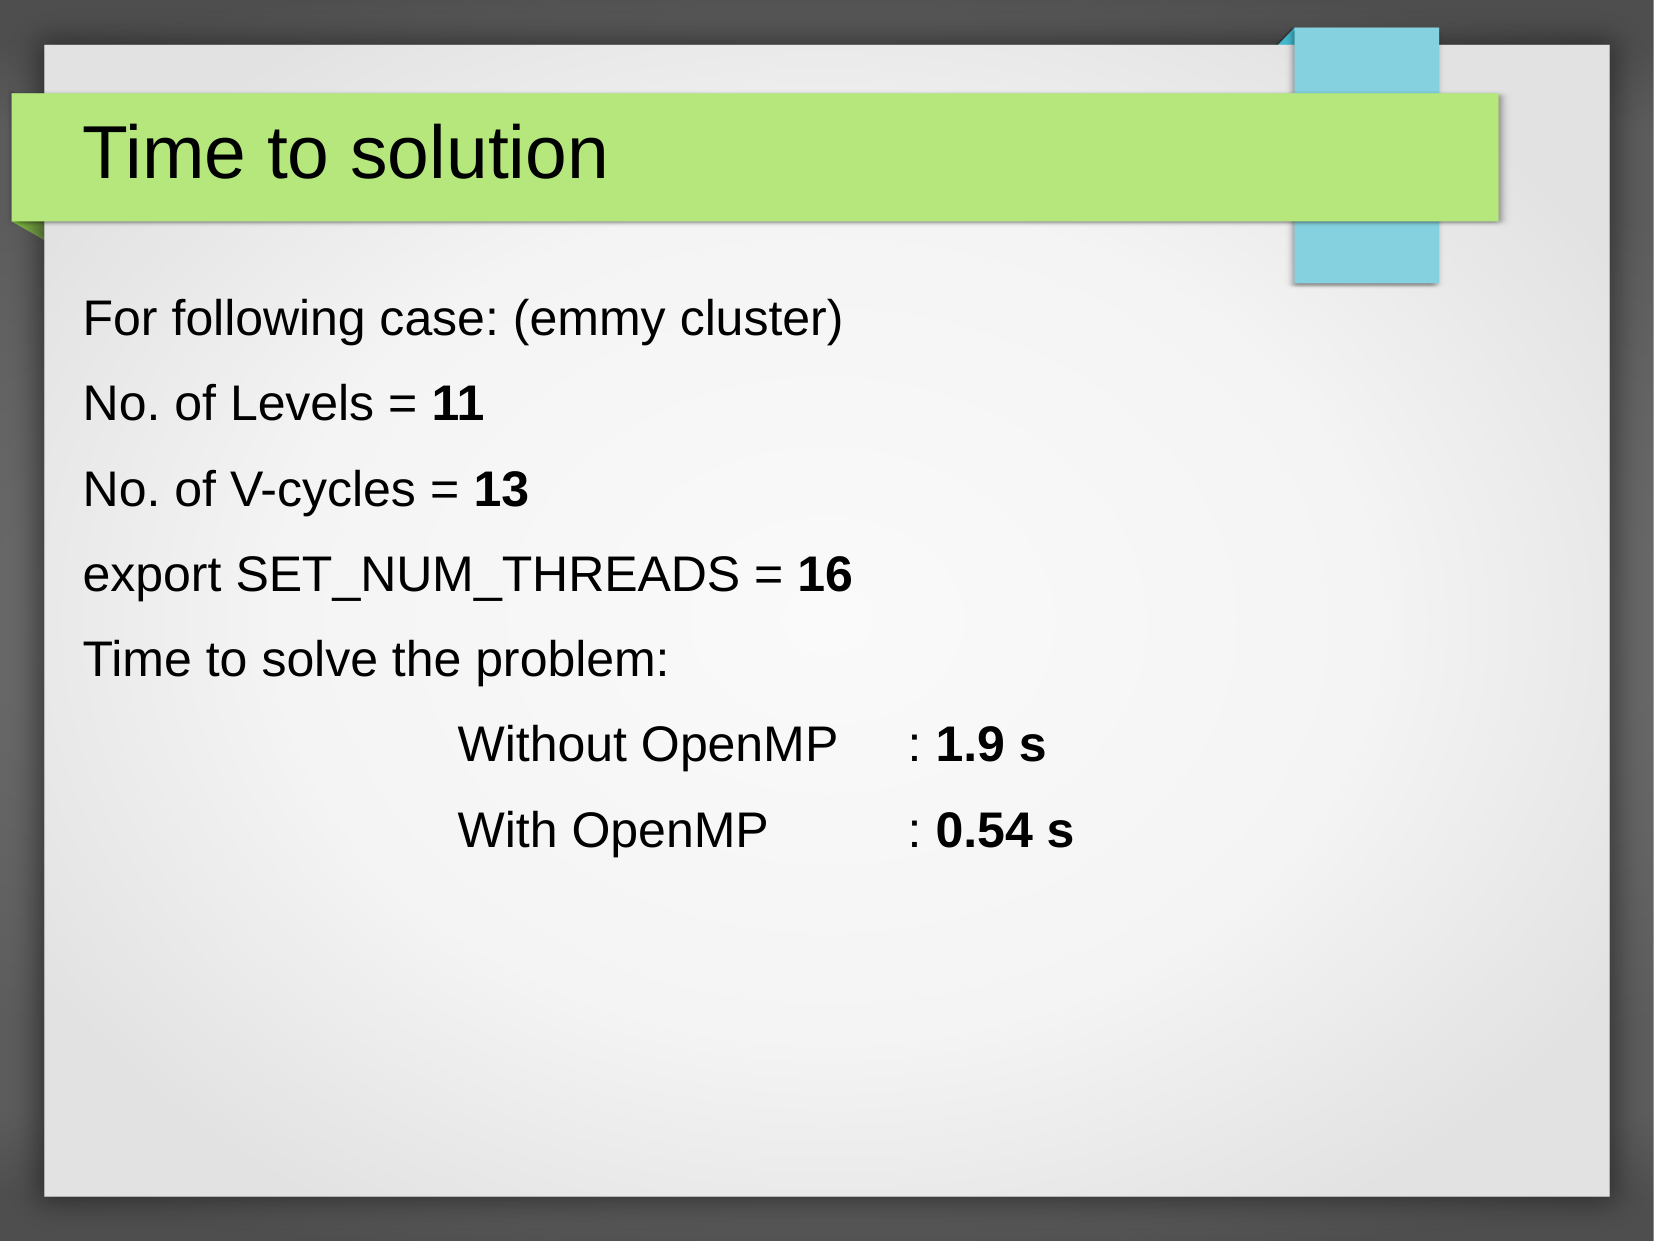

# Time to solution
For following case: (emmy cluster)
No. of Levels = 11
No. of V-cycles = 13
export SET_NUM_THREADS = 16
Time to solve the problem:
 					Without OpenMP 	: 1.9 s
 					With OpenMP 		: 0.54 s